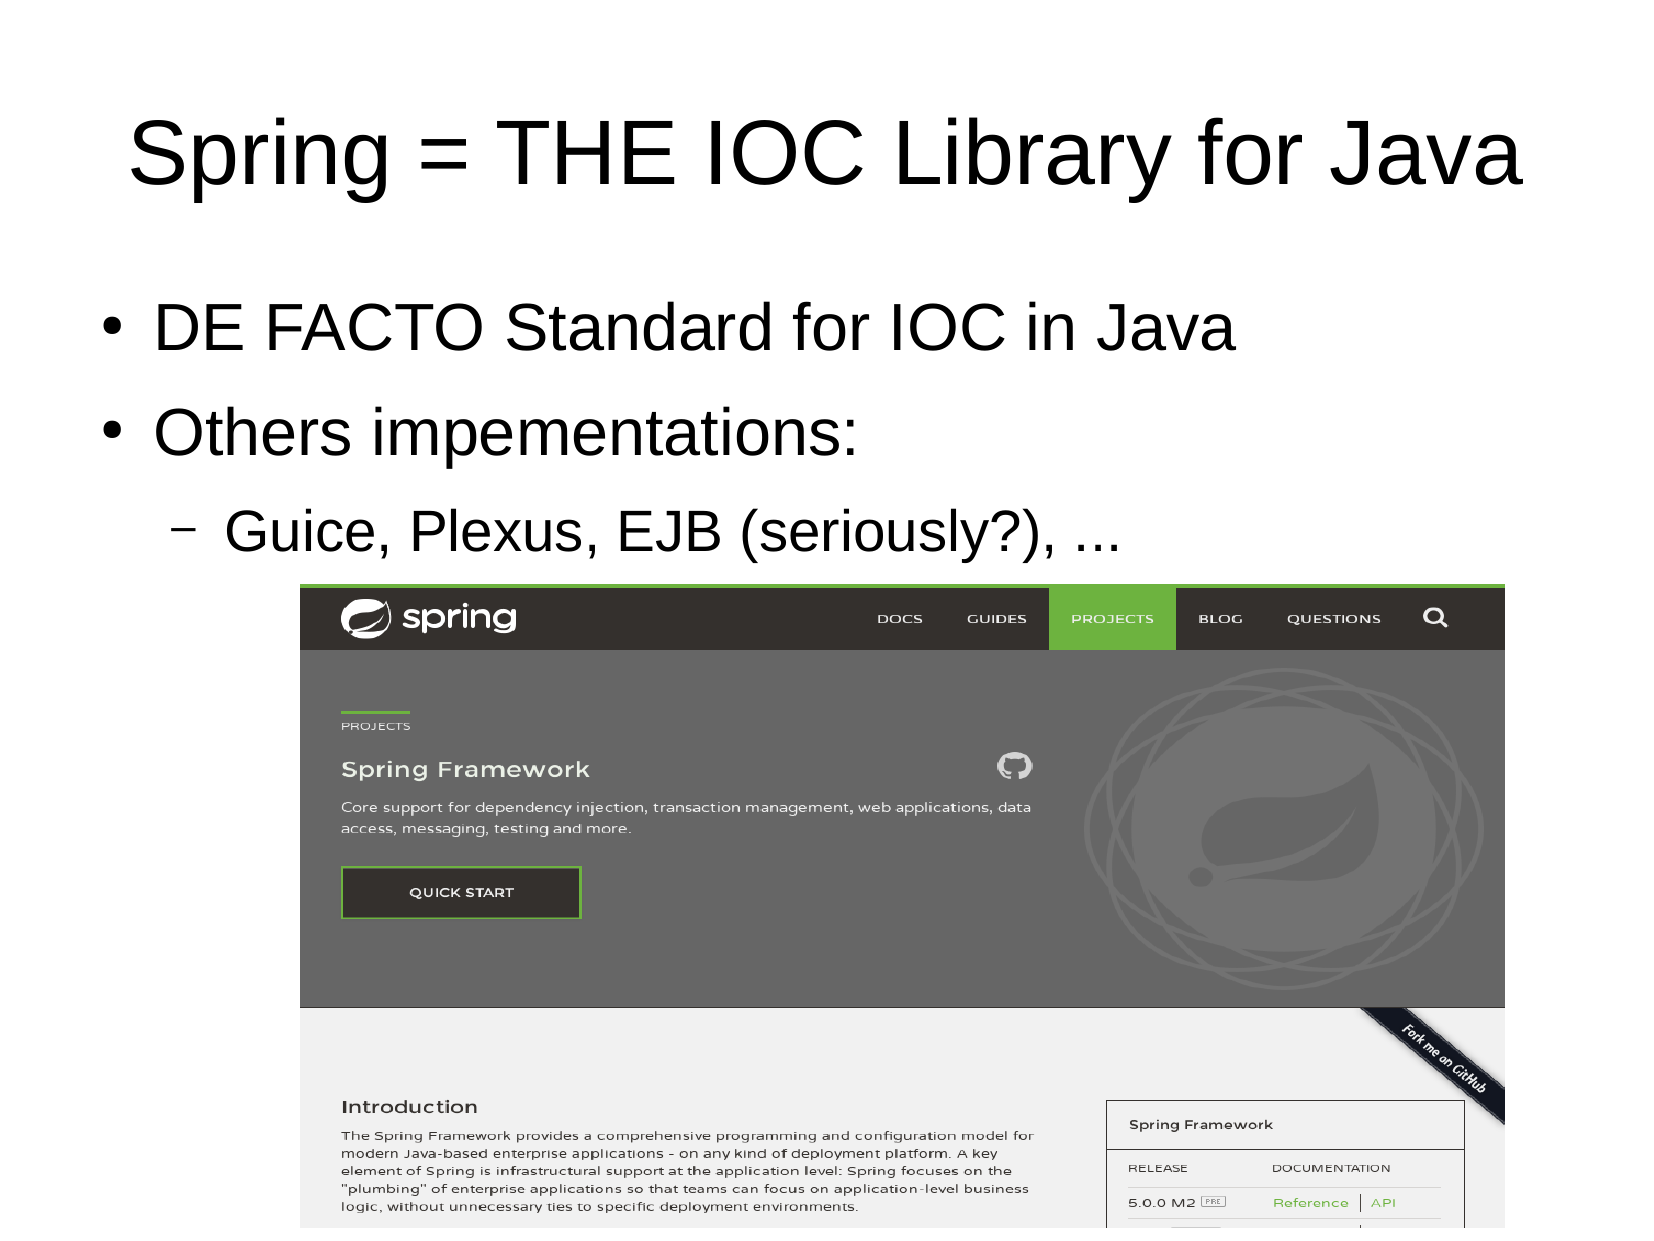

# Spring = THE IOC Library for Java
DE FACTO Standard for IOC in Java
Others impementations:
Guice, Plexus, EJB (seriously?), ...